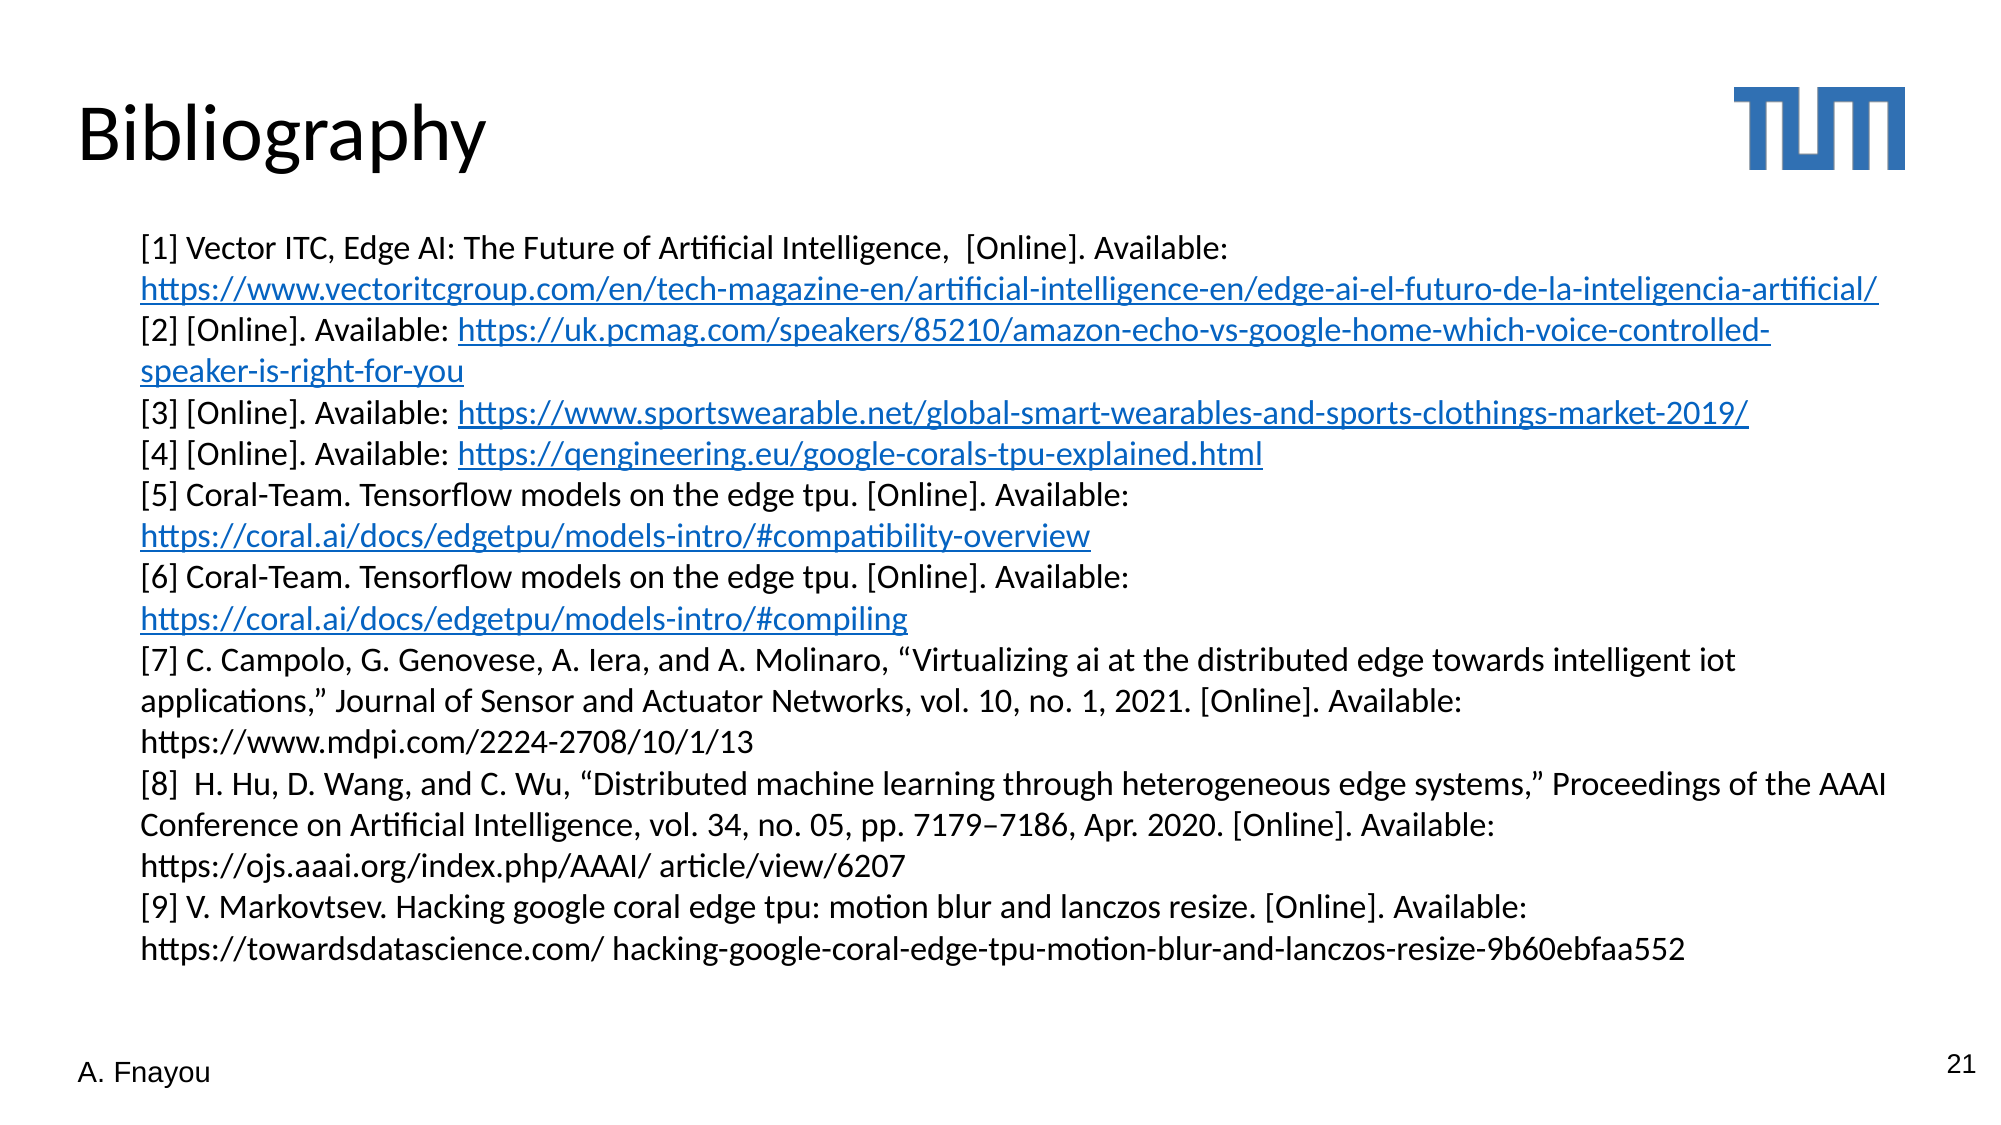

Bibliography
[1] Vector ITC, Edge AI: The Future of Artificial Intelligence, [Online]. Available: https://www.vectoritcgroup.com/en/tech-magazine-en/artificial-intelligence-en/edge-ai-el-futuro-de-la-inteligencia-artificial/
[2] [Online]. Available: https://uk.pcmag.com/speakers/85210/amazon-echo-vs-google-home-which-voice-controlled-
speaker-is-right-for-you
[3] [Online]. Available: https://www.sportswearable.net/global-smart-wearables-and-sports-clothings-market-2019/
[4] [Online]. Available: https://qengineering.eu/google-corals-tpu-explained.html
[5] Coral-Team. Tensorflow models on the edge tpu. [Online]. Available: https://coral.ai/docs/edgetpu/models-intro/#compatibility-overview
[6] Coral-Team. Tensorflow models on the edge tpu. [Online]. Available: https://coral.ai/docs/edgetpu/models-intro/#compiling
[7] C. Campolo, G. Genovese, A. Iera, and A. Molinaro, “Virtualizing ai at the distributed edge towards intelligent iot applications,” Journal of Sensor and Actuator Networks, vol. 10, no. 1, 2021. [Online]. Available: https://www.mdpi.com/2224-2708/10/1/13
[8] H. Hu, D. Wang, and C. Wu, “Distributed machine learning through heterogeneous edge systems,” Proceedings of the AAAI Conference on Artificial Intelligence, vol. 34, no. 05, pp. 7179–7186, Apr. 2020. [Online]. Available: https://ojs.aaai.org/index.php/AAAI/ article/view/6207
[9] V. Markovtsev. Hacking google coral edge tpu: motion blur and lanczos resize. [Online]. Available: https://towardsdatascience.com/ hacking-google-coral-edge-tpu-motion-blur-and-lanczos-resize-9b60ebfaa552
A. Fnayou